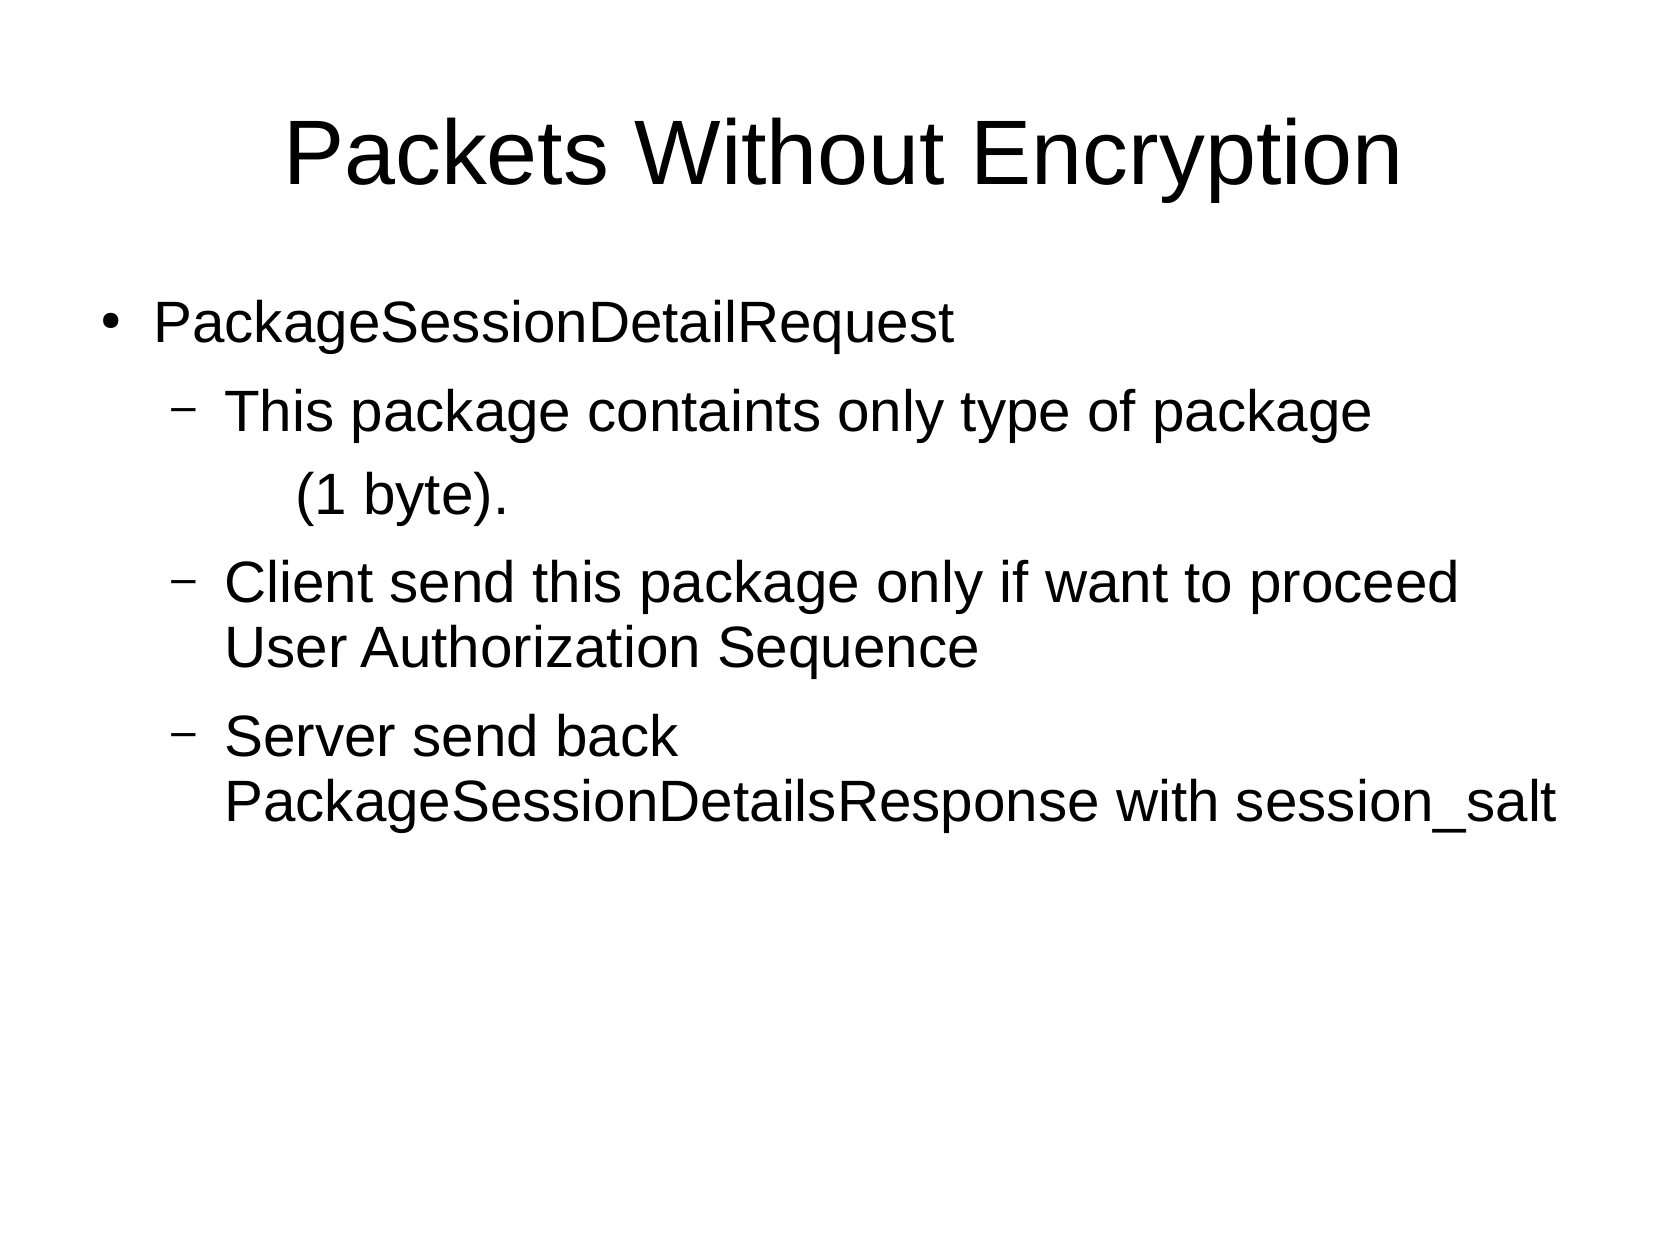

# Packets Without Encryption
PackageSessionDetailRequest
This package containts only type of package
(1 byte).
Client send this package only if want to proceed User Authorization Sequence
Server send back PackageSessionDetailsResponse with session_salt